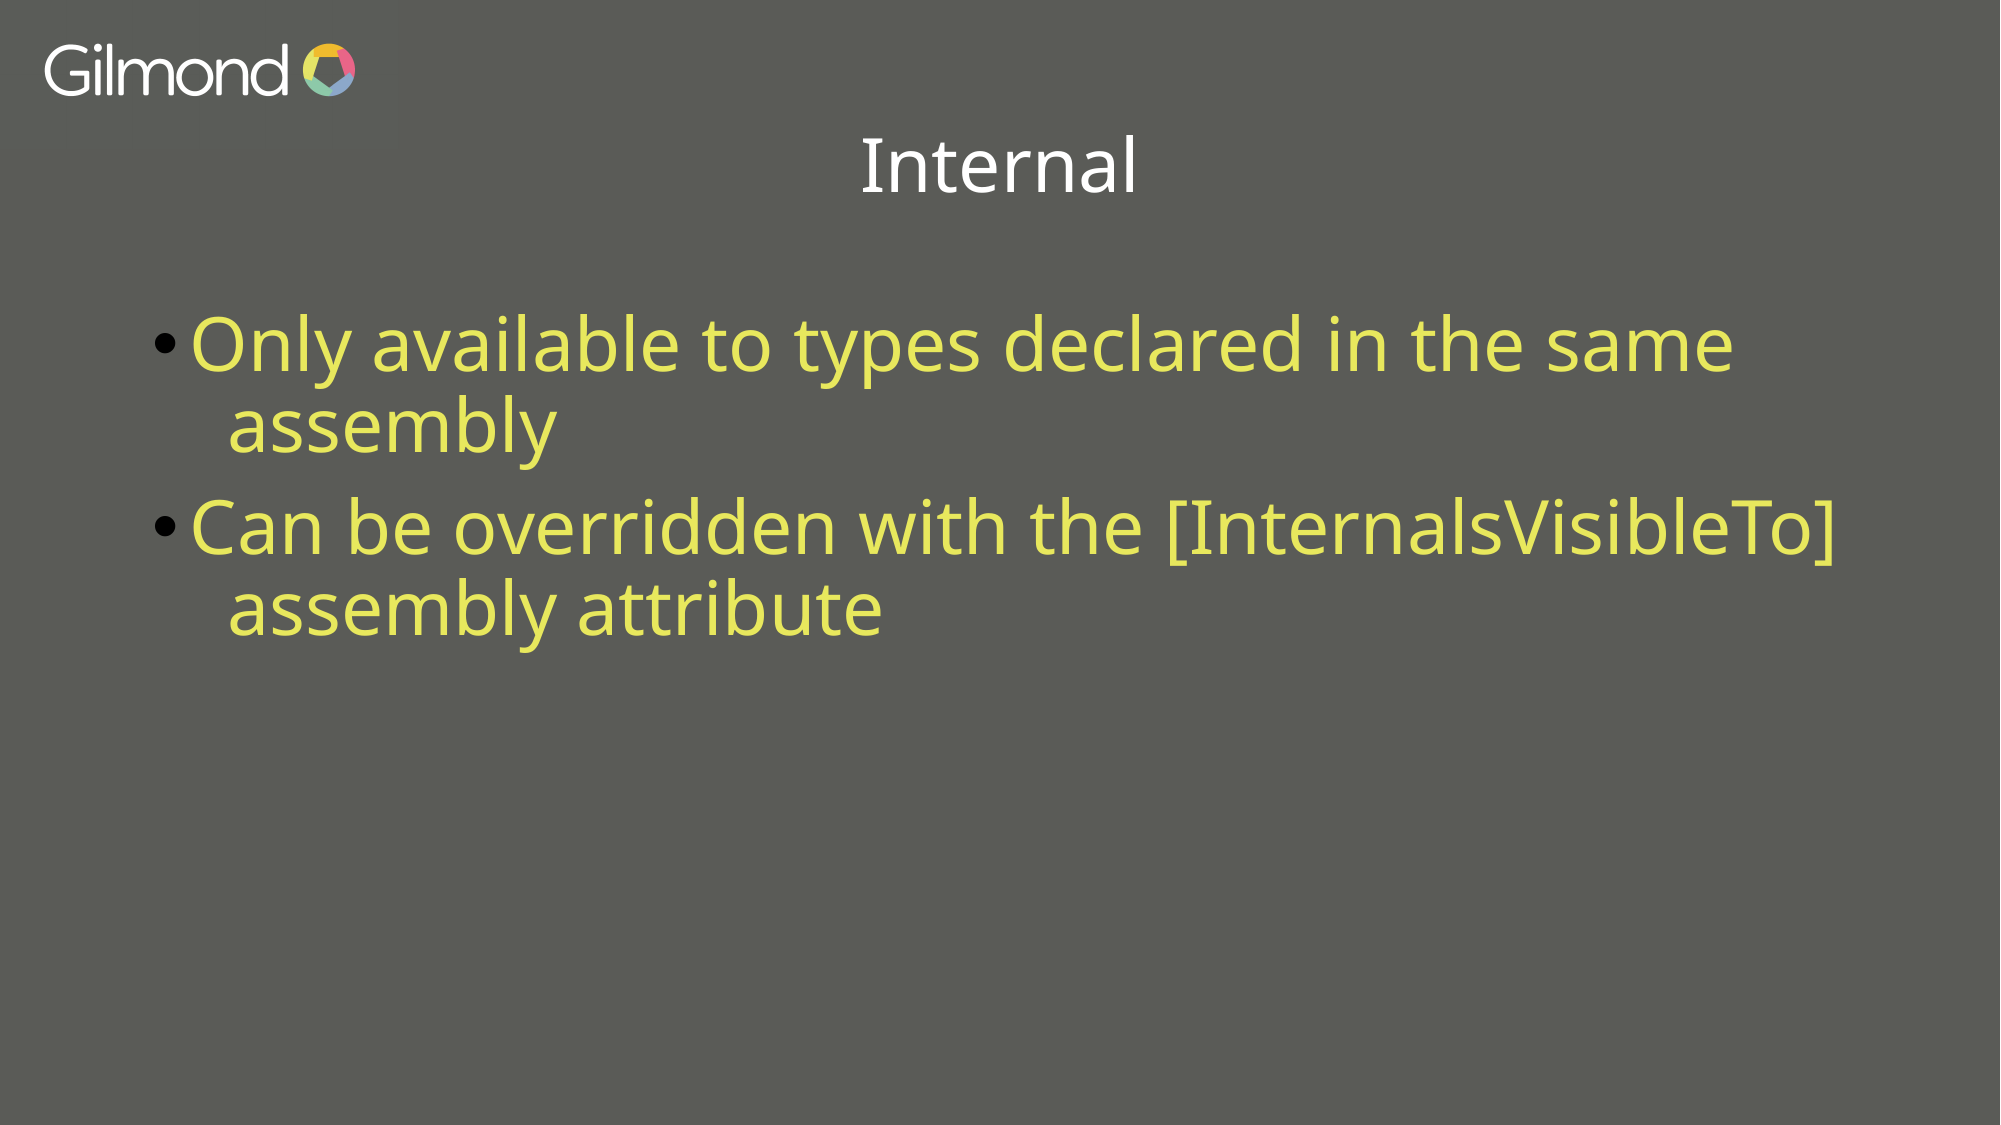

# Internal
Only available to types declared in the same assembly
Can be overridden with the [InternalsVisibleTo] assembly attribute